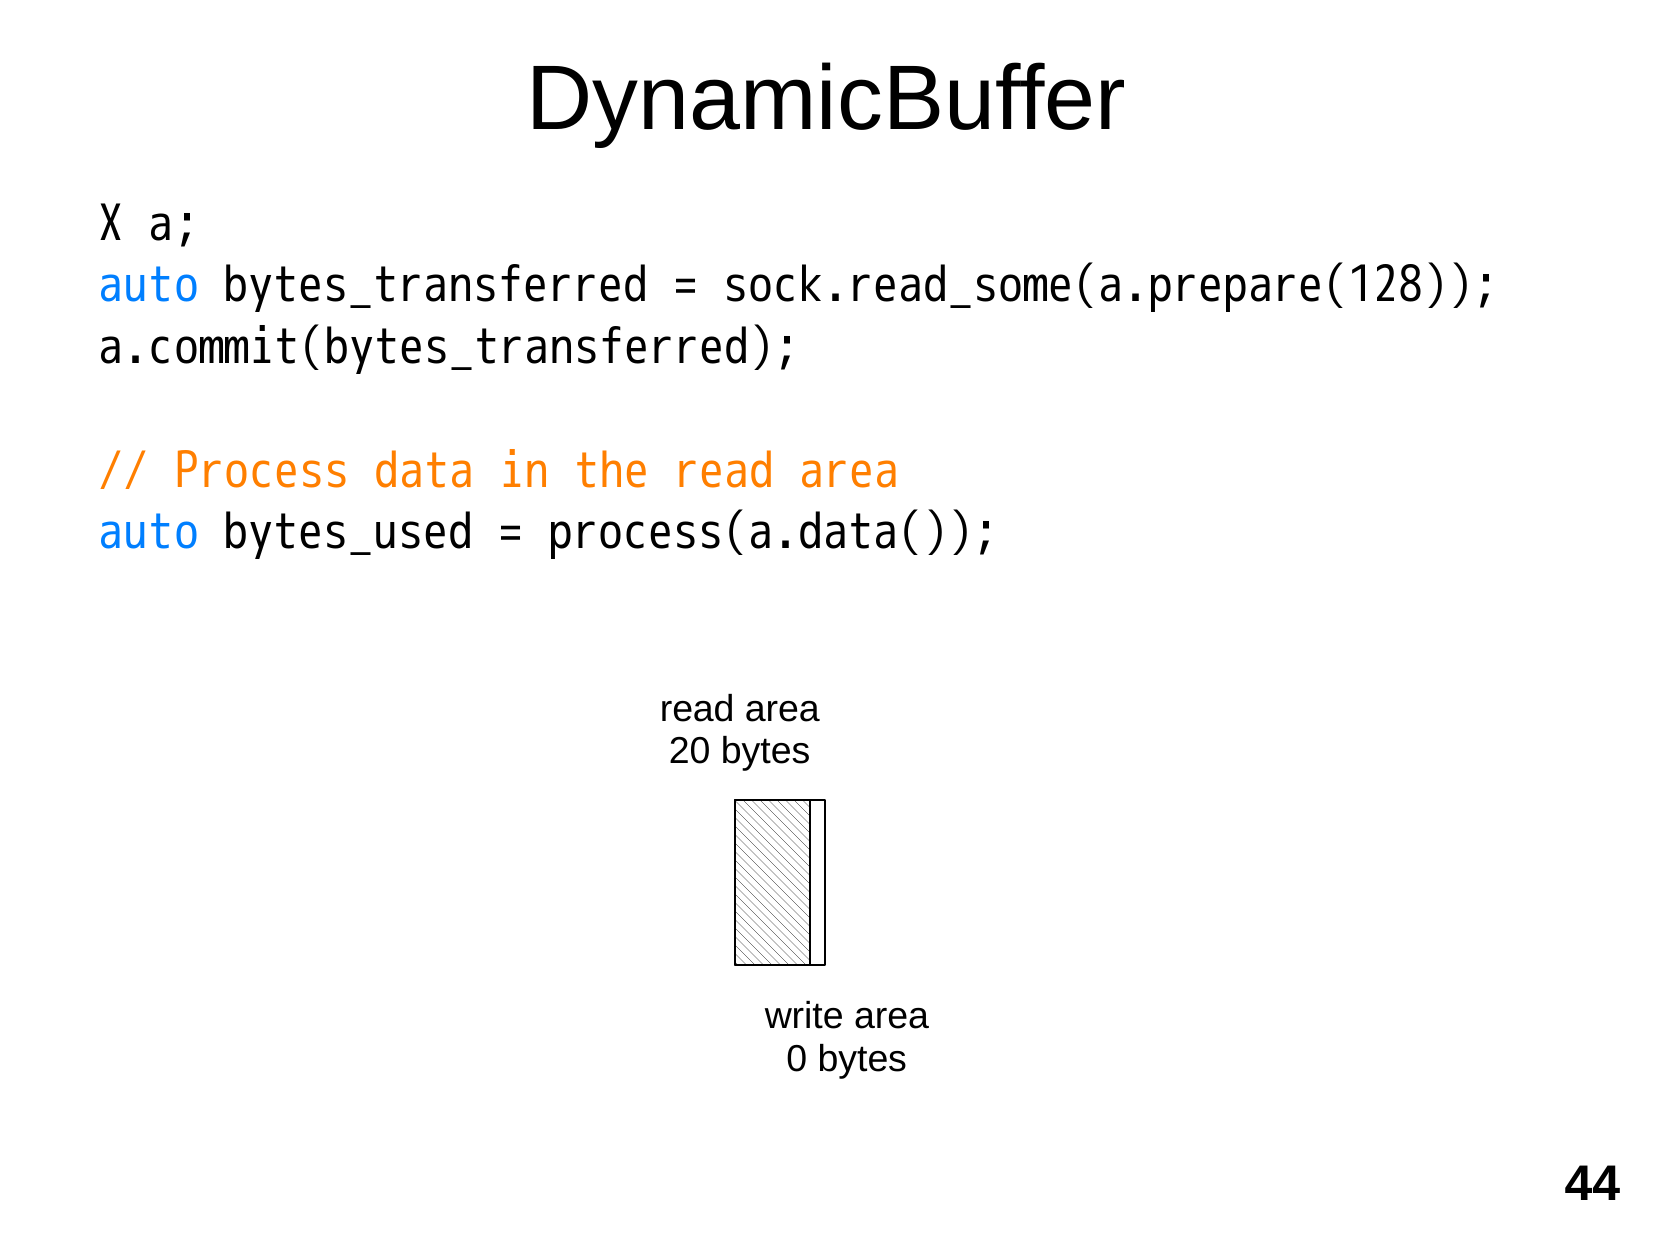

# DynamicBuffer
X a;
auto bytes_transferred = sock.read_some(a.prepare(128));
a.commit(bytes_transferred);
// Process data in the read area
auto bytes_used = process(a.data());
read area
20 bytes
write area
0 bytes
44